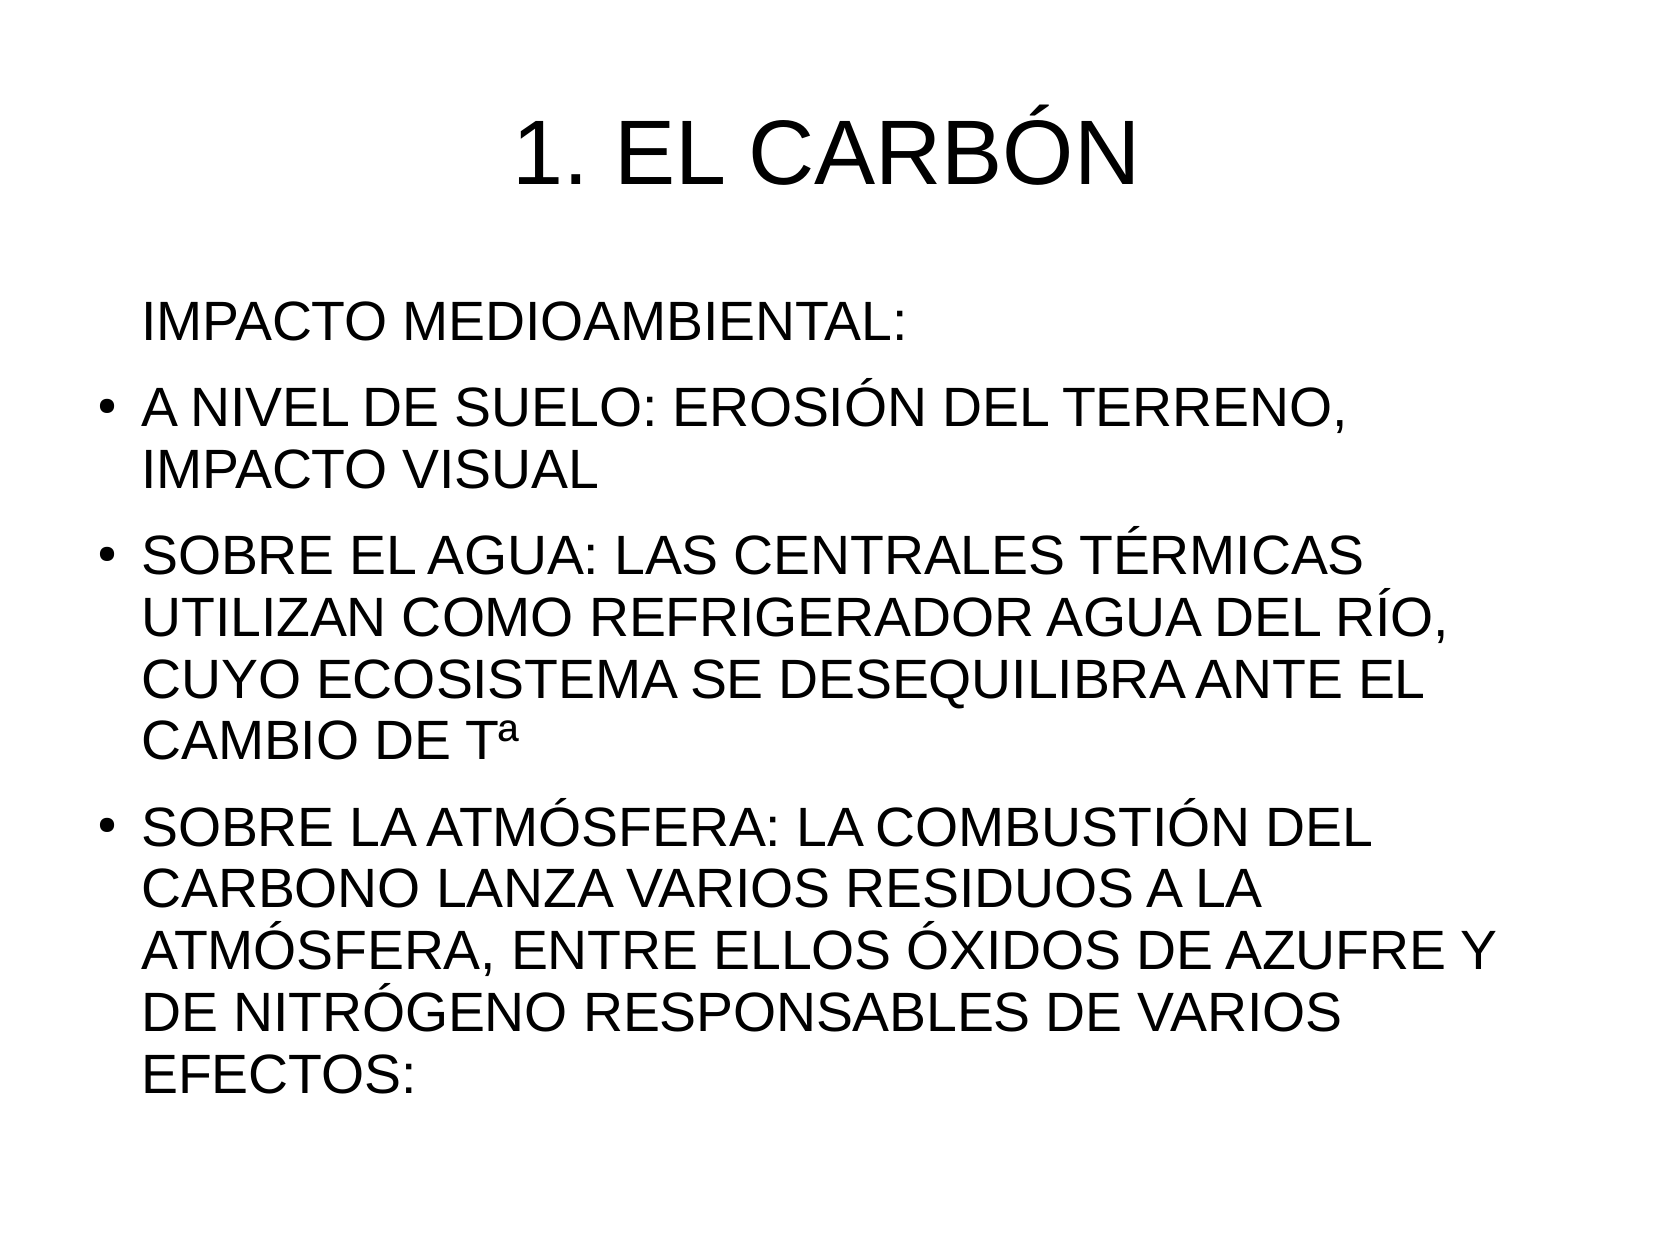

# 1. EL CARBÓN
IMPACTO MEDIOAMBIENTAL:
A NIVEL DE SUELO: EROSIÓN DEL TERRENO, IMPACTO VISUAL
SOBRE EL AGUA: LAS CENTRALES TÉRMICAS UTILIZAN COMO REFRIGERADOR AGUA DEL RÍO, CUYO ECOSISTEMA SE DESEQUILIBRA ANTE EL CAMBIO DE Tª
SOBRE LA ATMÓSFERA: LA COMBUSTIÓN DEL CARBONO LANZA VARIOS RESIDUOS A LA ATMÓSFERA, ENTRE ELLOS ÓXIDOS DE AZUFRE Y DE NITRÓGENO RESPONSABLES DE VARIOS EFECTOS: